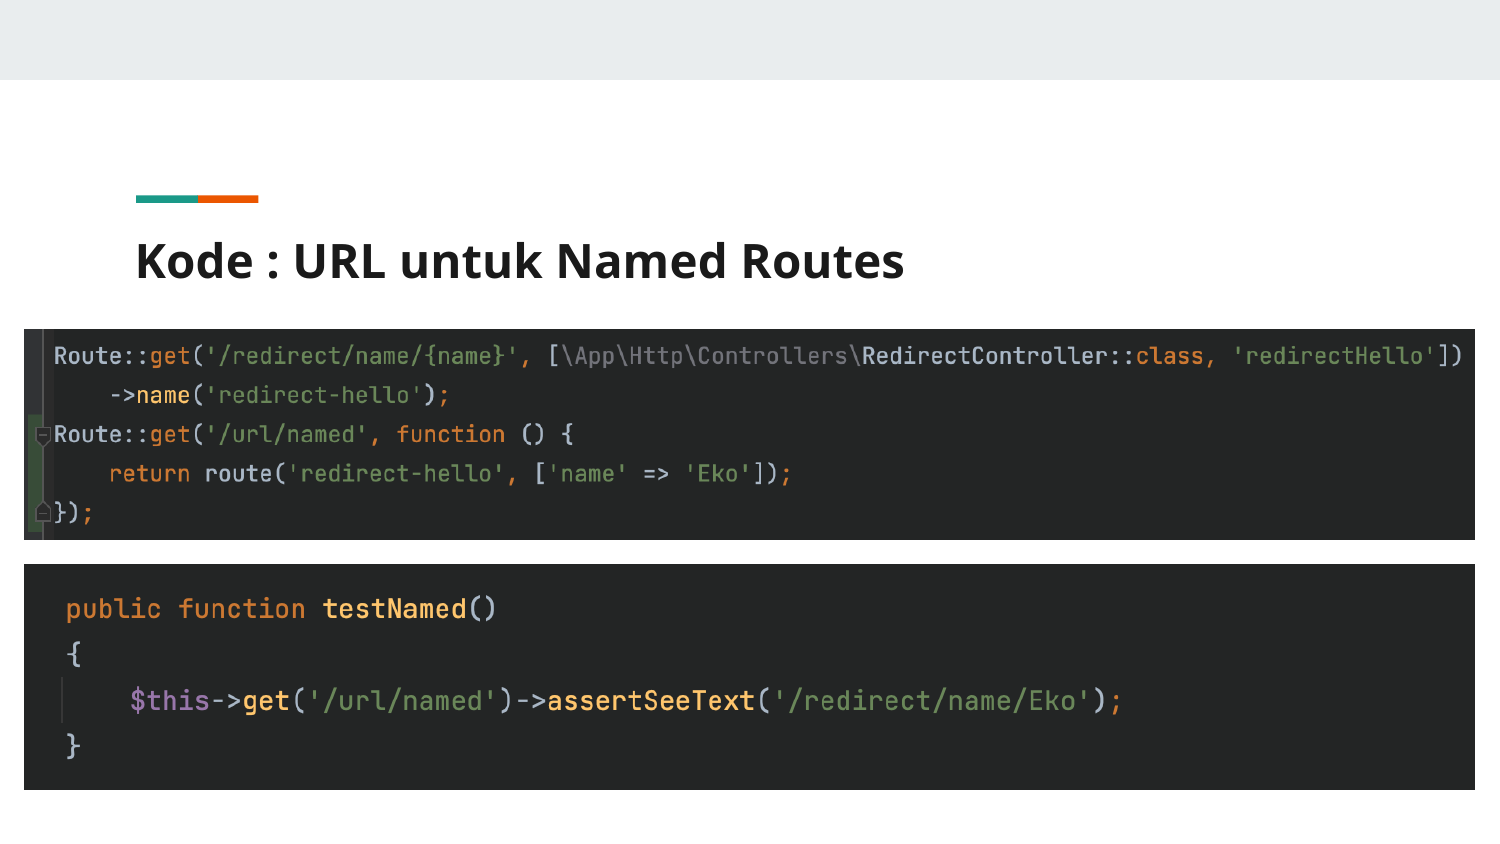

# Kode : URL untuk Named Routes